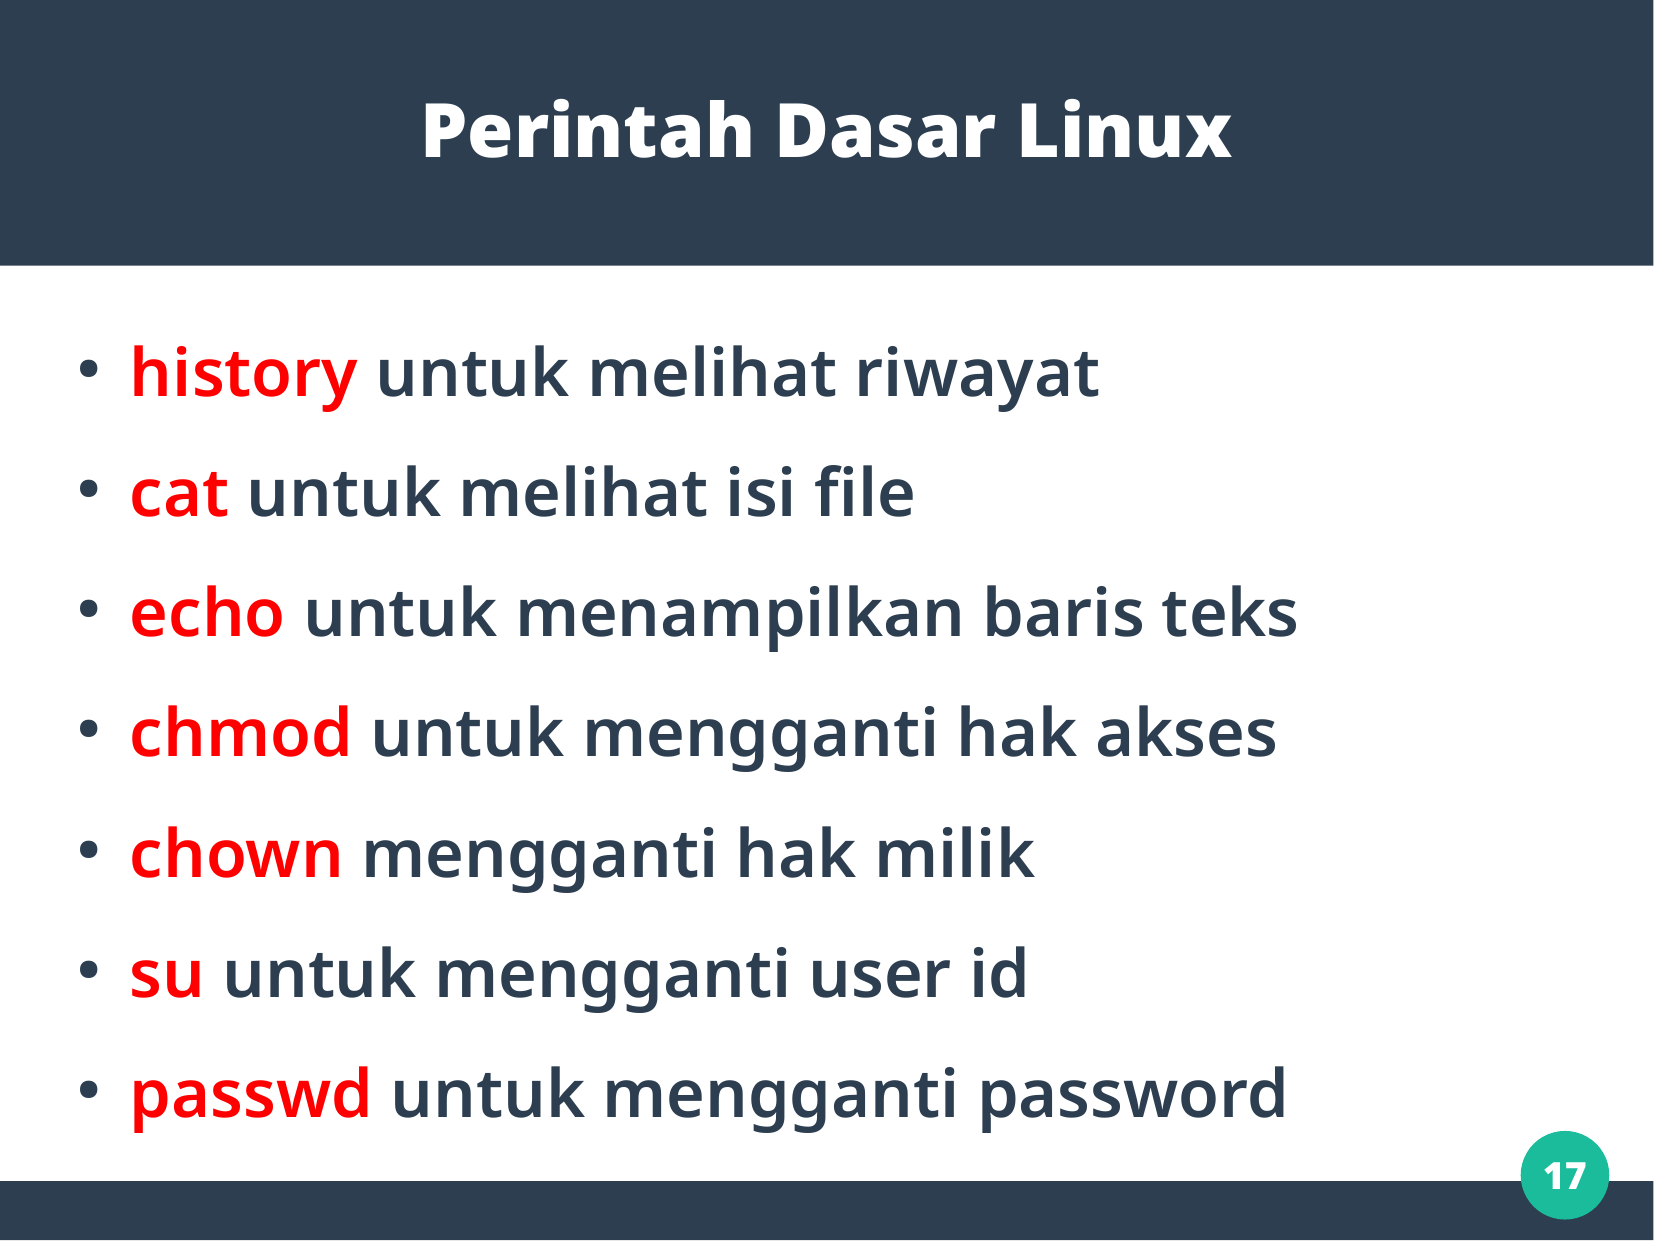

Perintah Dasar Linux
# history untuk melihat riwayat
cat untuk melihat isi file
echo untuk menampilkan baris teks
chmod untuk mengganti hak akses
chown mengganti hak milik
su untuk mengganti user id
passwd untuk mengganti password
17